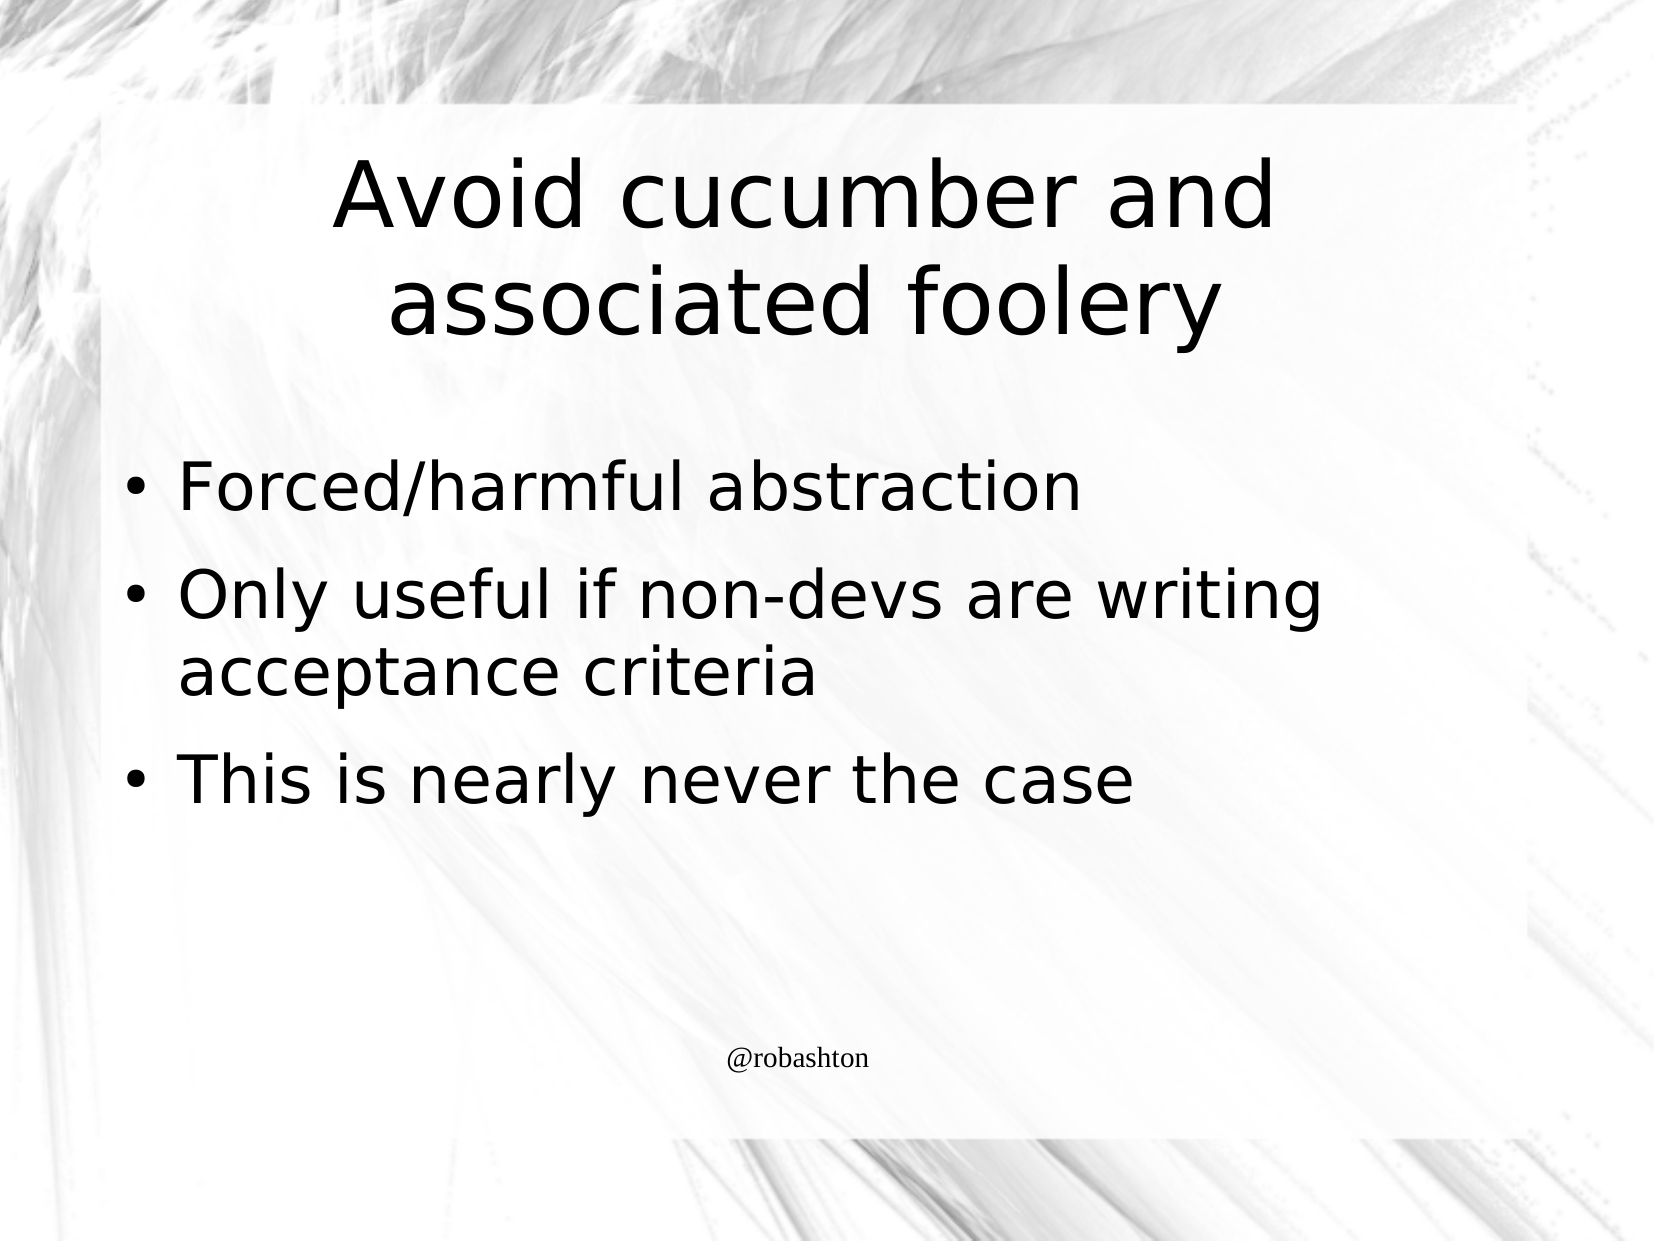

# Avoid cucumber and associated foolery
Forced/harmful abstraction
Only useful if non-devs are writing acceptance criteria
This is nearly never the case
@robashton